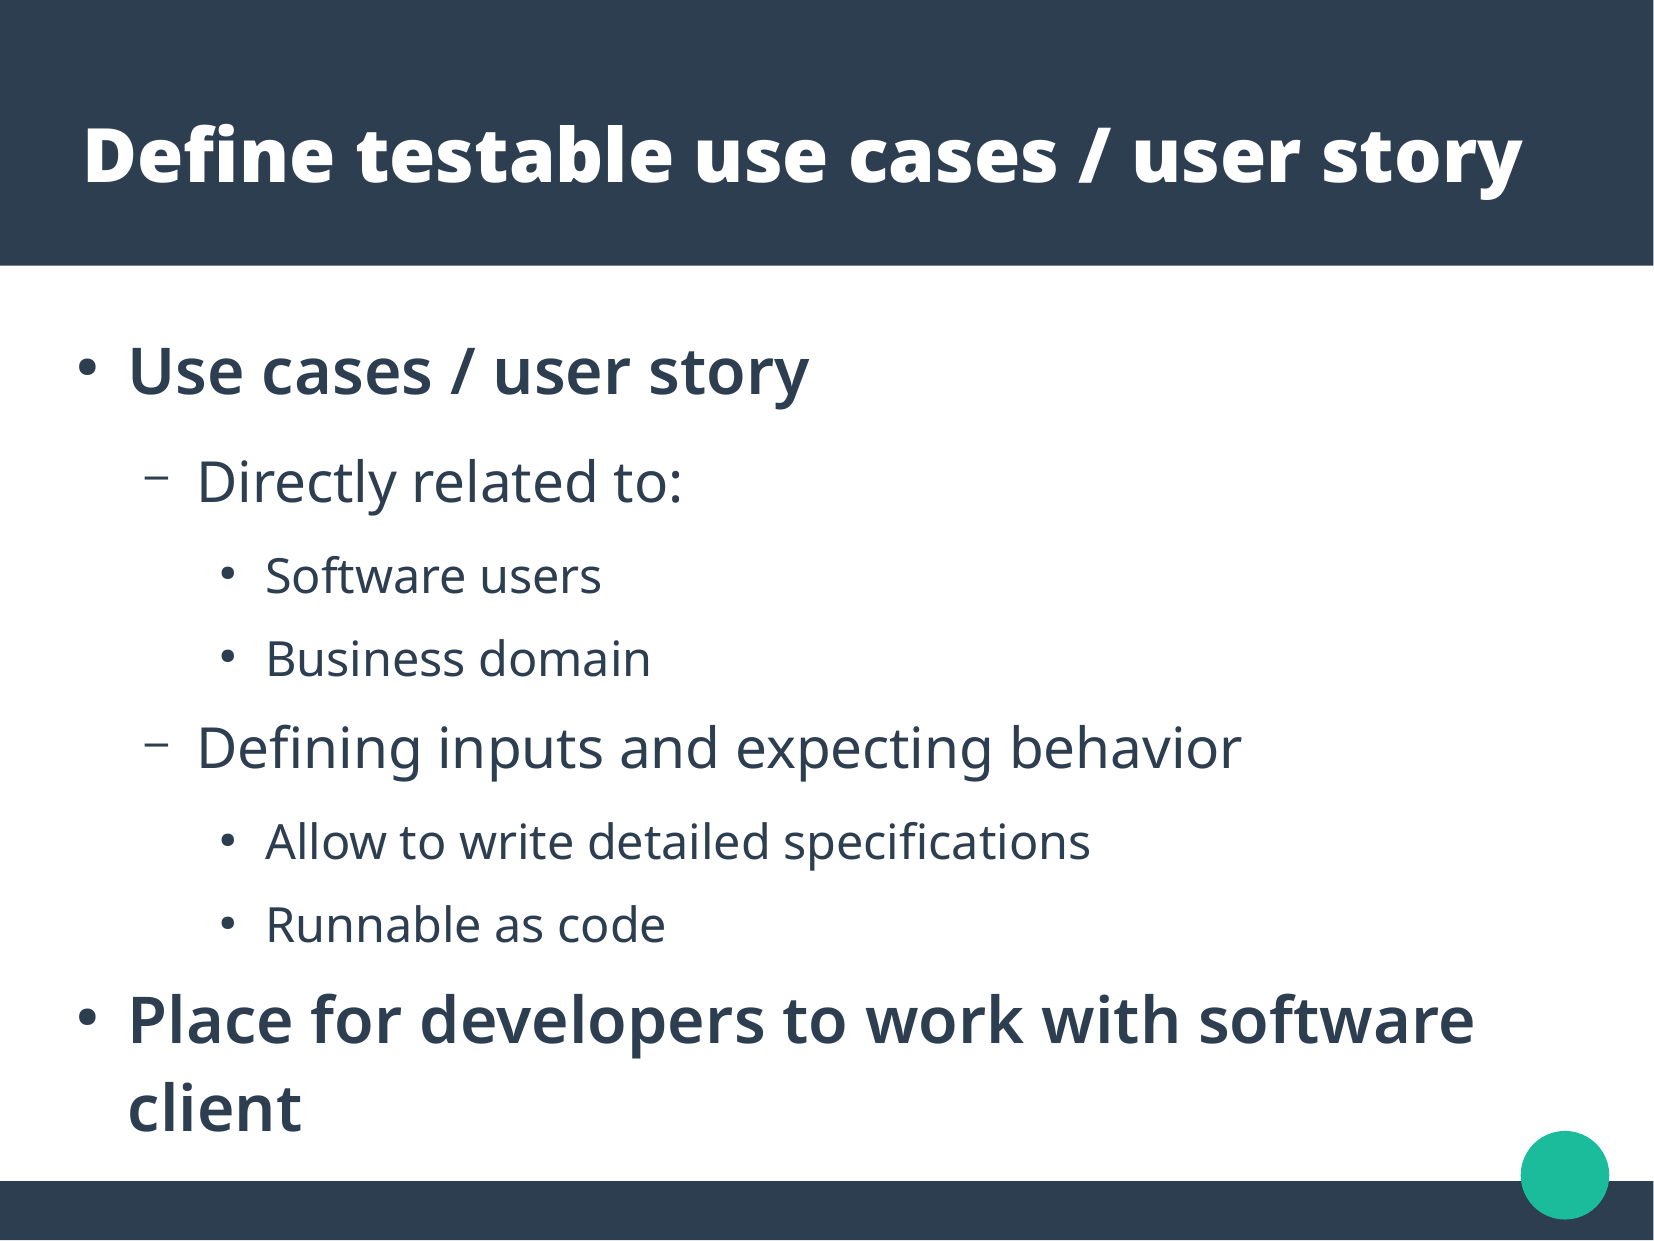

# Define testable use cases / user story
Use cases / user story
Directly related to:
Software users
Business domain
Defining inputs and expecting behavior
Allow to write detailed specifications
Runnable as code
Place for developers to work with software client